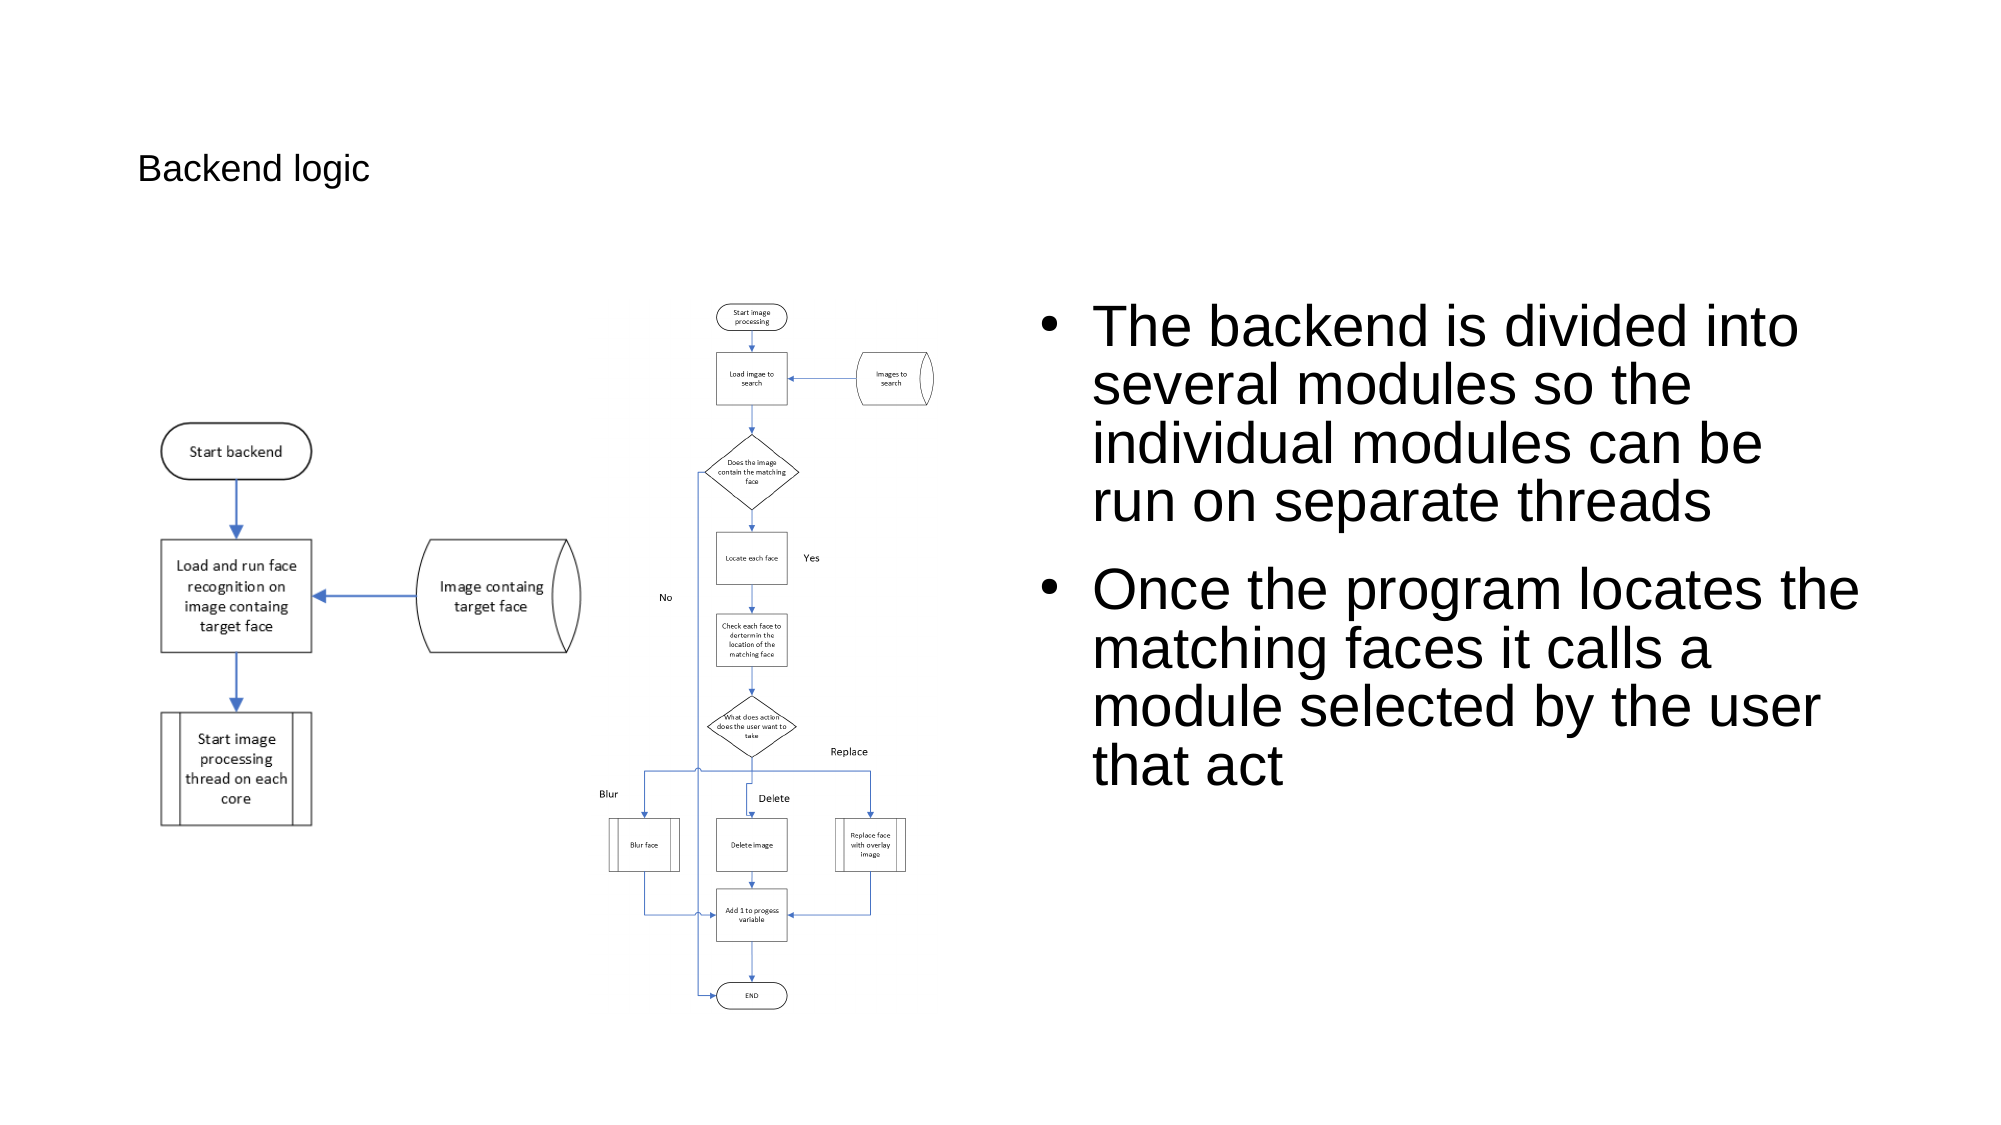

# Backend logic
The backend is divided into several modules so the individual modules can be run on separate threads
Once the program locates the matching faces it calls a module selected by the user that act